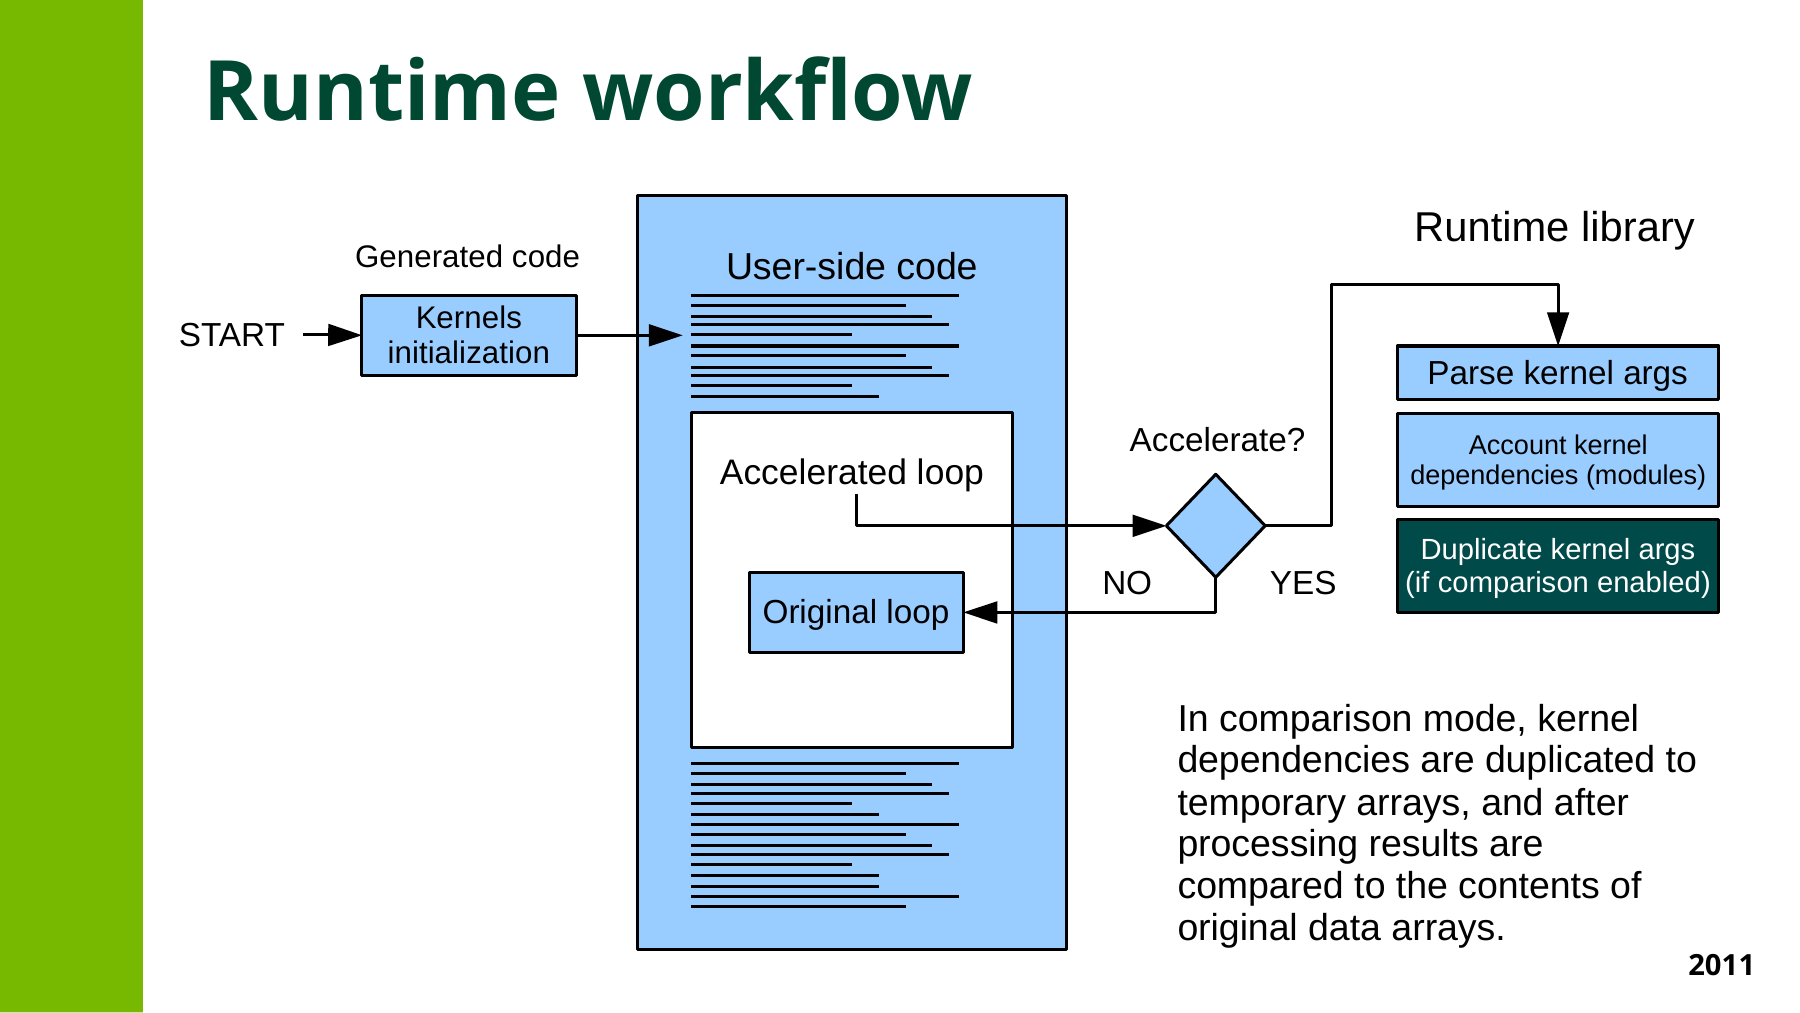

# Runtime workflow
In comparison mode, kernel dependencies are duplicated to temporary arrays, and after processing results are compared to the contents of original data arrays.
User-side code
Runtime library
Generated code
Kernels
initialization
START
Parse kernel args
Accelerated loop
Account kernel
dependencies (modules)
Accelerate?
Duplicate kernel args
(if comparison enabled)
NO
YES
Original loop